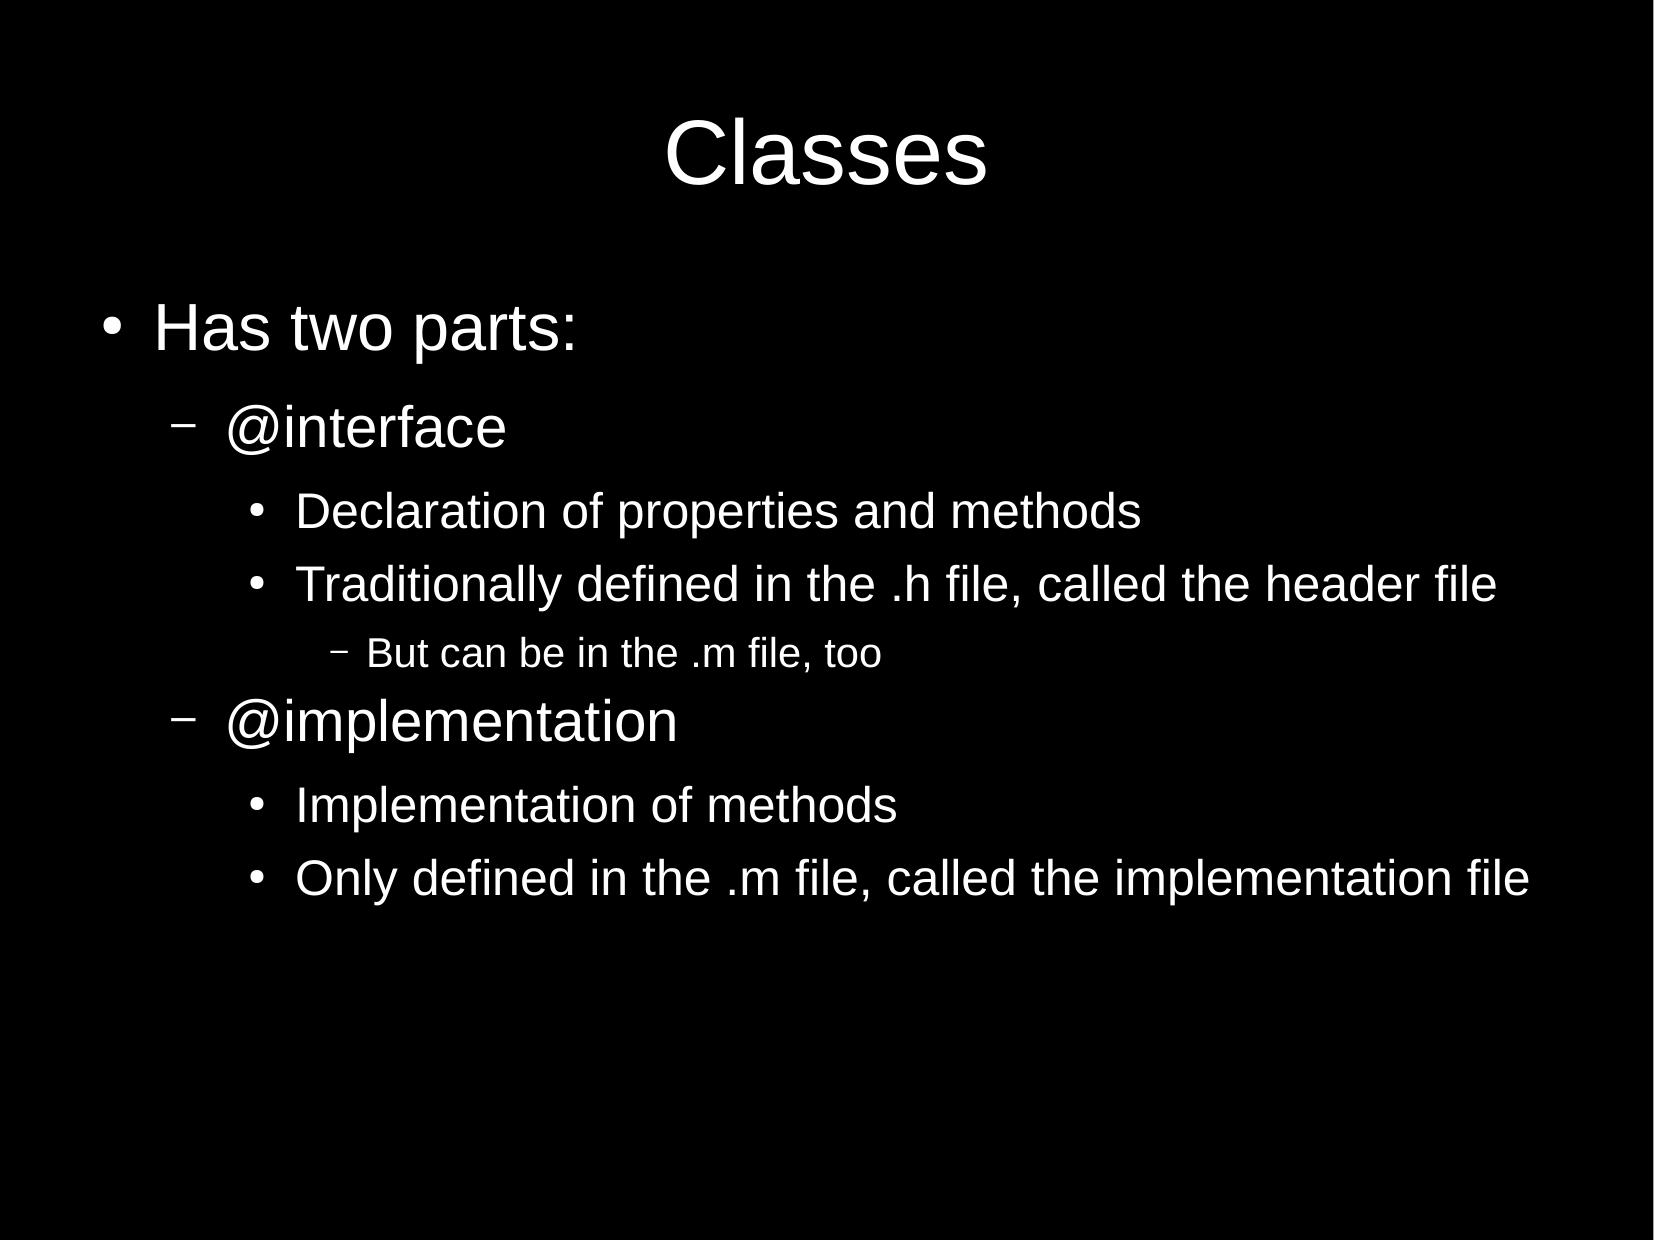

# Classes
Has two parts:
@interface
Declaration of properties and methods
Traditionally defined in the .h file, called the header file
But can be in the .m file, too
@implementation
Implementation of methods
Only defined in the .m file, called the implementation file